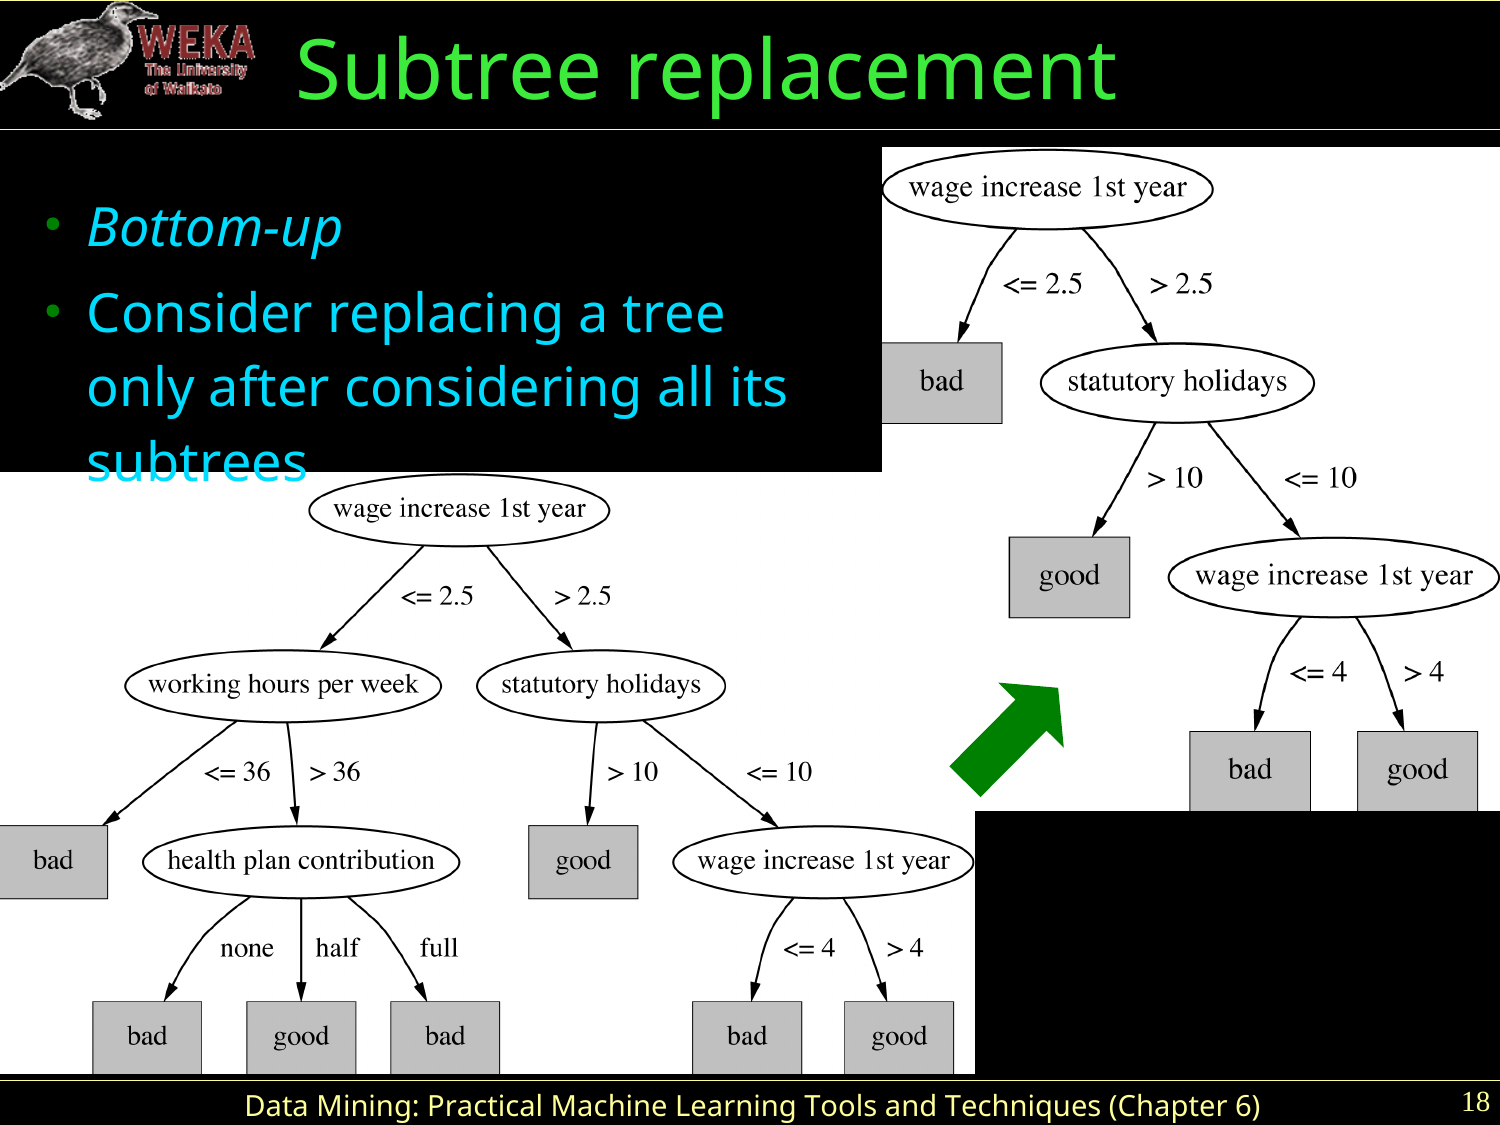

# Subtree replacement
Bottom-up
Consider replacing a tree only after considering all its subtrees
Data Mining: Practical Machine Learning Tools and Techniques (Chapter 6)
18